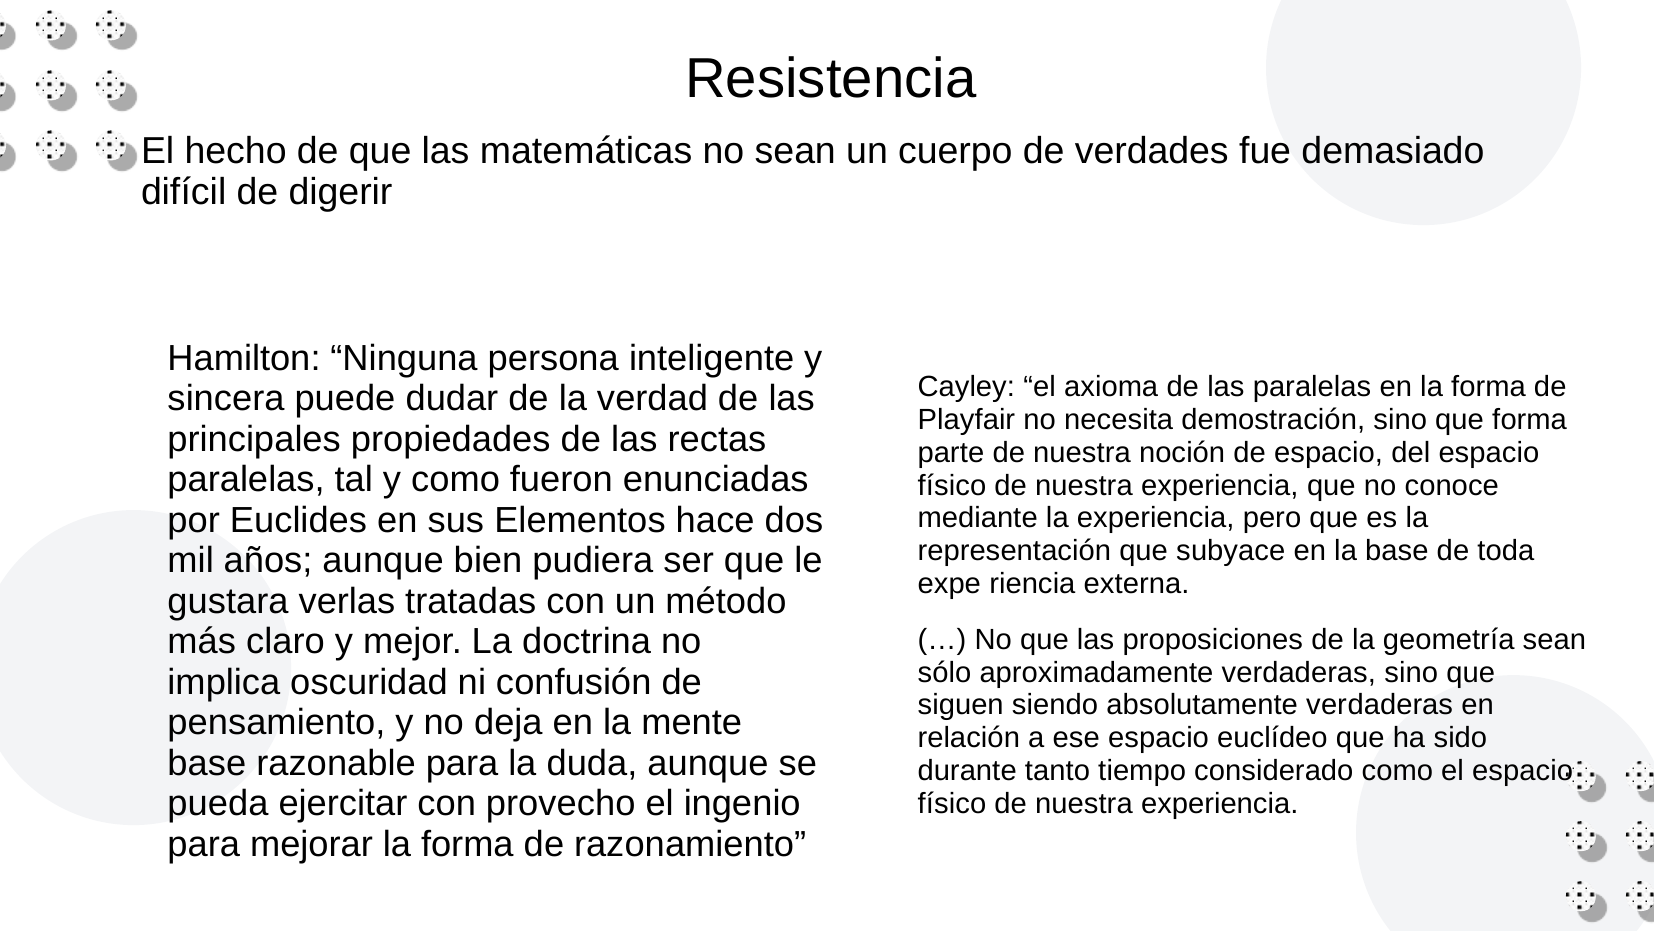

# Resistencia
El hecho de que las mate­máticas no sean un cuerpo de verdades fue demasiado difícil de digerir
Hamilton: “Ninguna persona inteligente y sincera puede dudar de la verdad de las principales propiedades de las rectas paralelas, tal y como fueron enunciadas por Euclides en sus Elementos hace dos mil años; aunque bien pudiera ser que le gustara verlas tratadas con un método más claro y mejor. La doctrina no implica oscuridad ni confusión de pensamiento, y no deja en la mente base razonable para la duda, aunque se pueda ejercitar con provecho el ingenio para mejorar la forma de razonamiento”
Cayley: “el axioma de las paralelas en la forma de Playfair no necesita demostración, sino que forma parte de nuestra noción de espacio, del espacio físico de nuestra experiencia, que no conoce mediante la experiencia, pero que es la representación que subyace en la base de toda expe­ riencia externa.
(…) No que las proposiciones de la geometría sean sólo aproxi­madamente verdaderas, sino que siguen siendo absolutamente ver­daderas en relación a ese espacio euclídeo que ha sido durante tanto tiempo considerado como el espacio físico de nuestra experiencia.